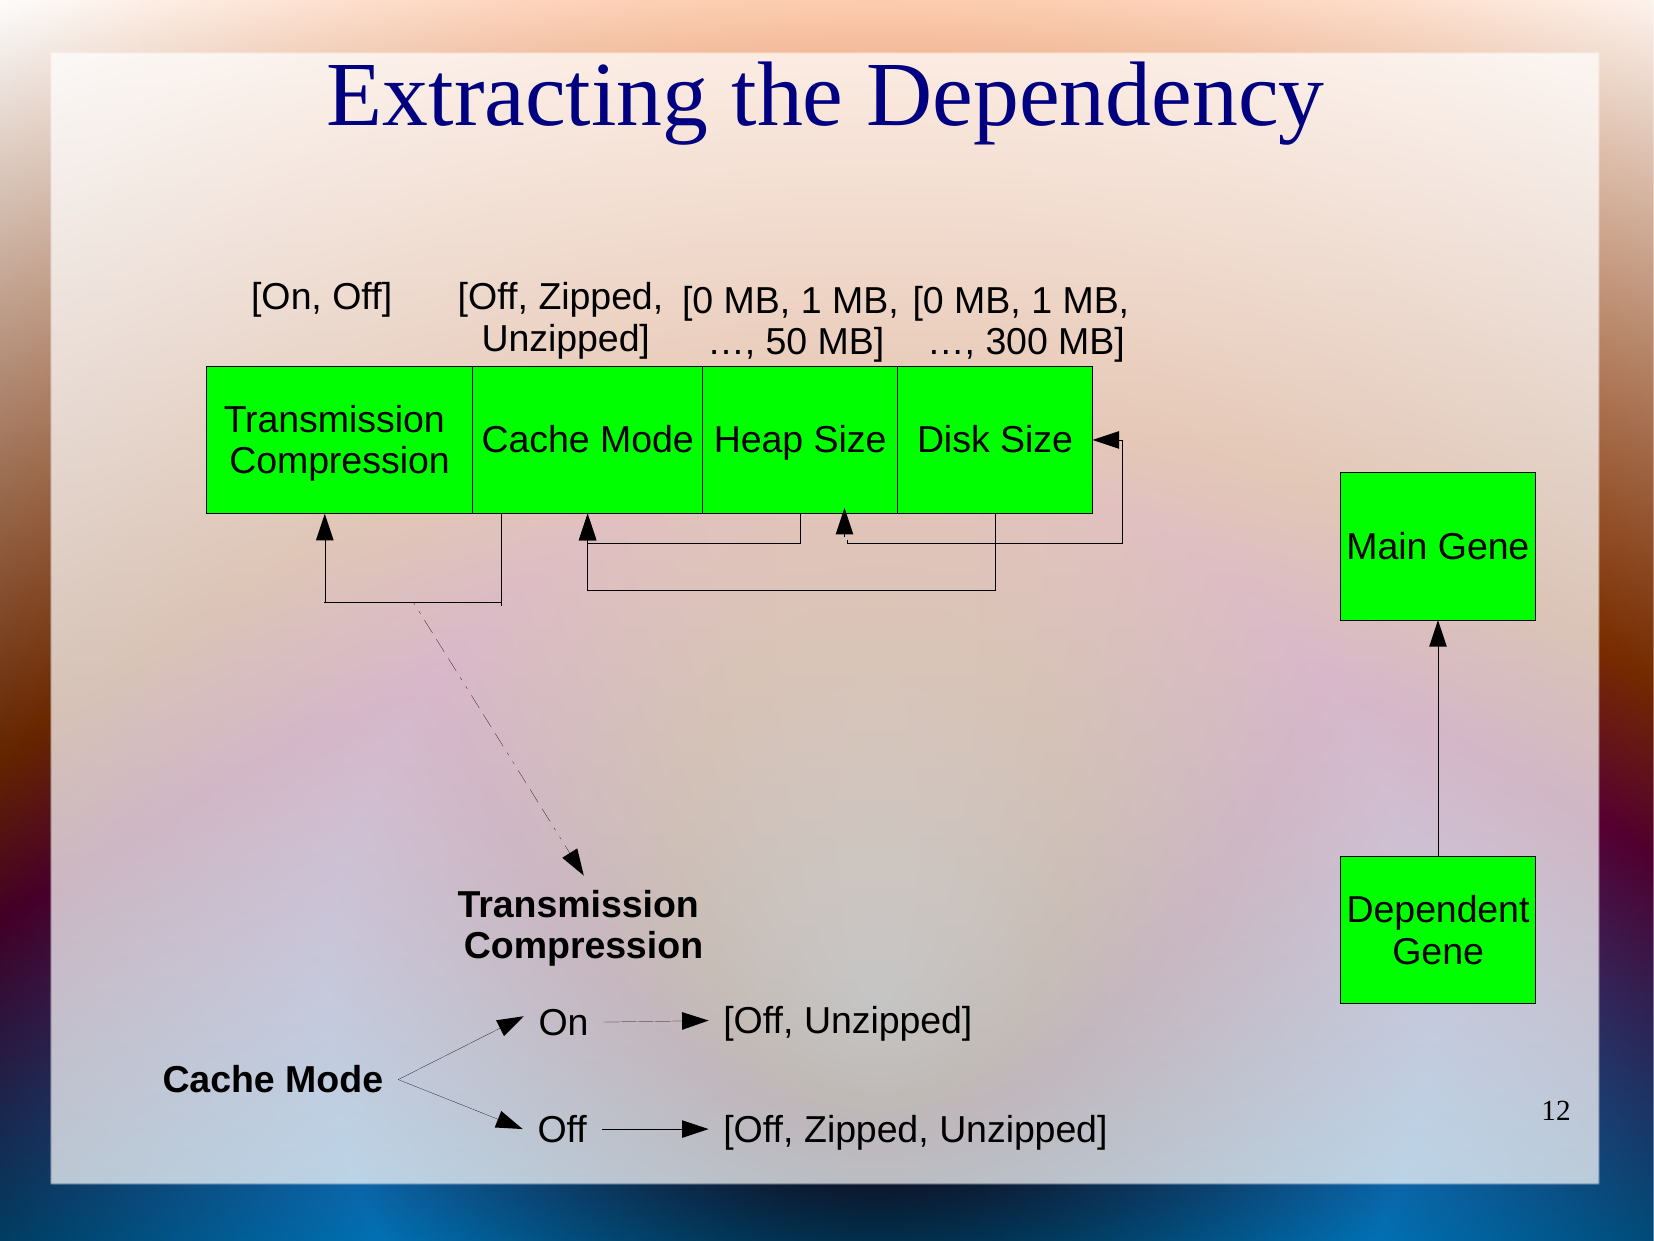

# Extracting the Dependency
[On, Off]
[Off, Zipped,
Unzipped]
[0 MB, 1 MB,
…, 50 MB]
[0 MB, 1 MB,
 …, 300 MB]
Transmission
Compression
Cache Mode
Heap Size
Disk Size
Main Gene
Dependent
Gene
Transmission
Compression
[Off, Unzipped]
On
Cache Mode
12
Off
[Off, Zipped, Unzipped]